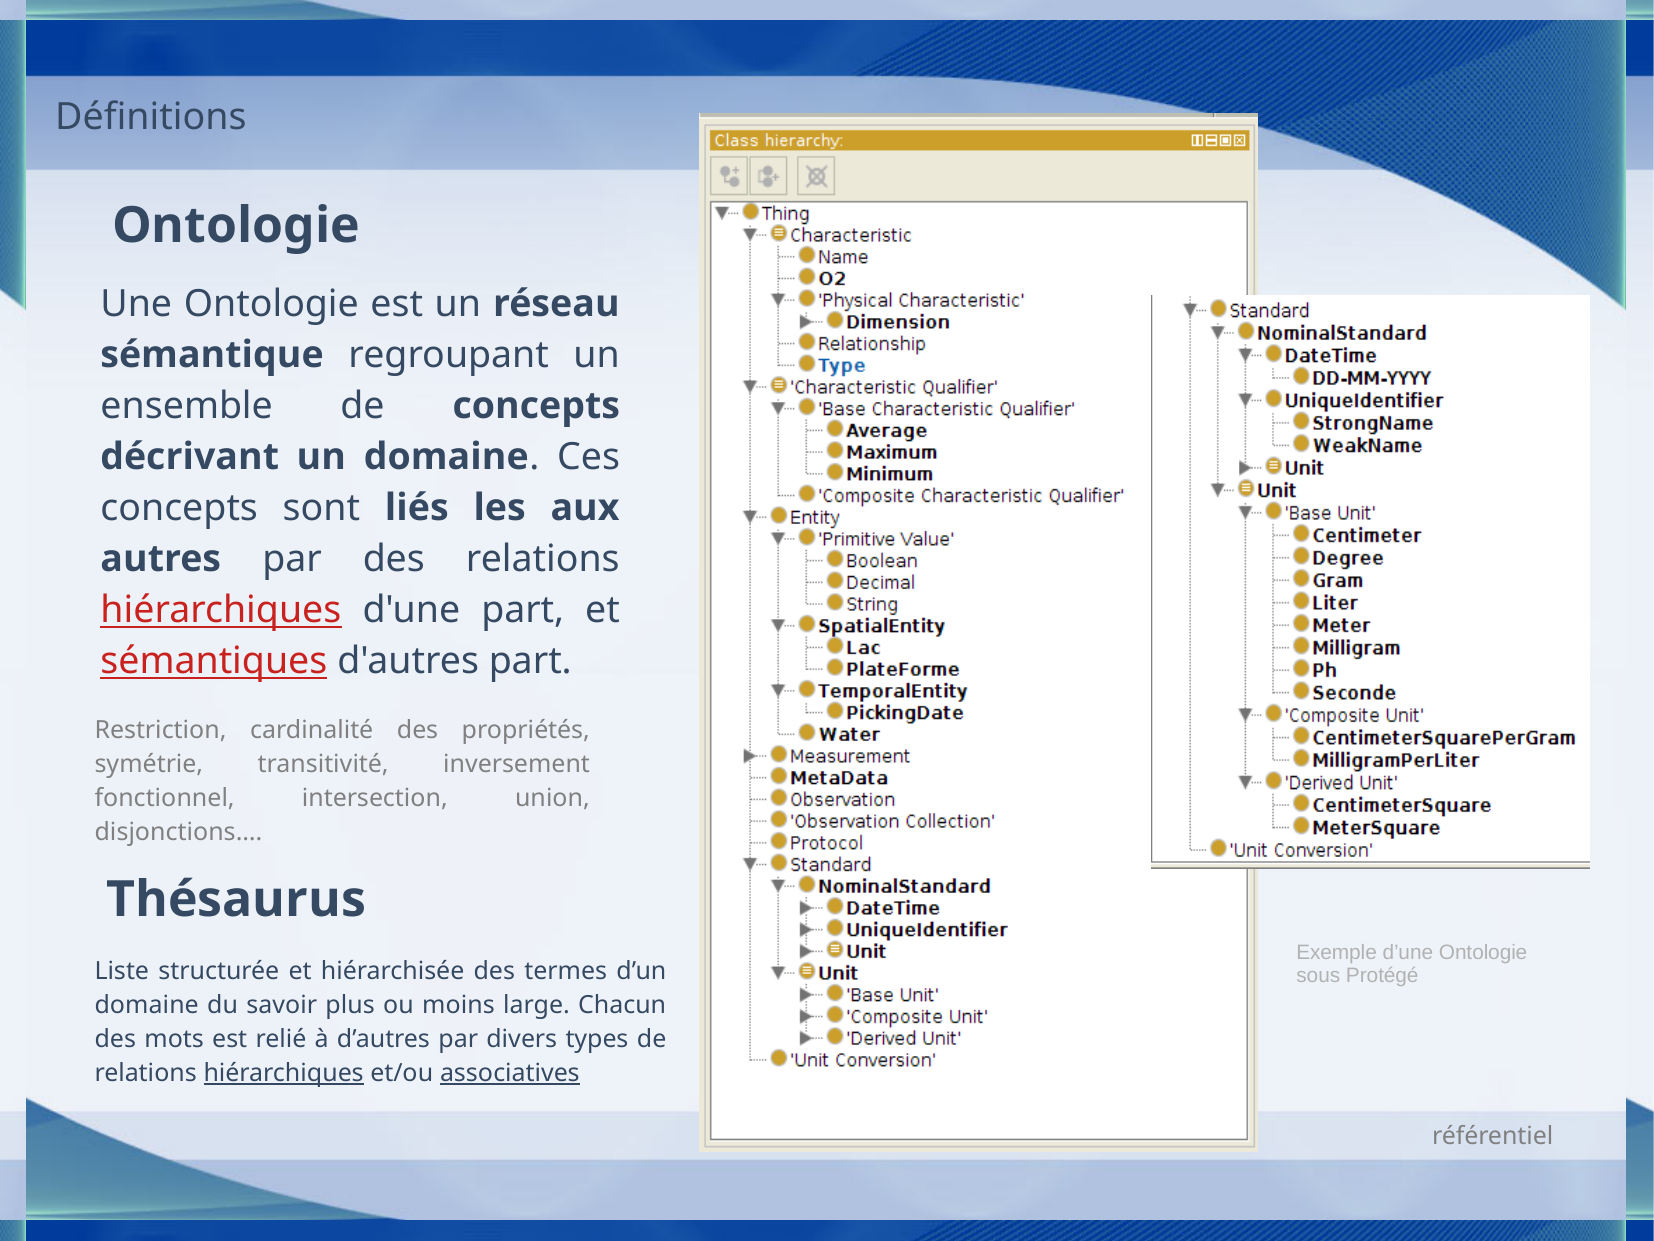

Définitions
# Ontologie
Une Ontologie est un réseau sémantique regroupant un ensemble de concepts décrivant un domaine. Ces concepts sont liés les aux autres par des relations hiérarchiques d'une part, et sémantiques d'autres part.
Restriction, cardinalité des propriétés, symétrie, transitivité, inversement fonctionnel, intersection, union, disjonctions….
Thésaurus
Exemple d’une Ontologie sous Protégé
Liste structurée et hiérarchisée des termes d’un domaine du savoir plus ou moins large. Chacun des mots est relié à d’autres par divers types de relations hiérarchiques et/ou associatives
référentiel